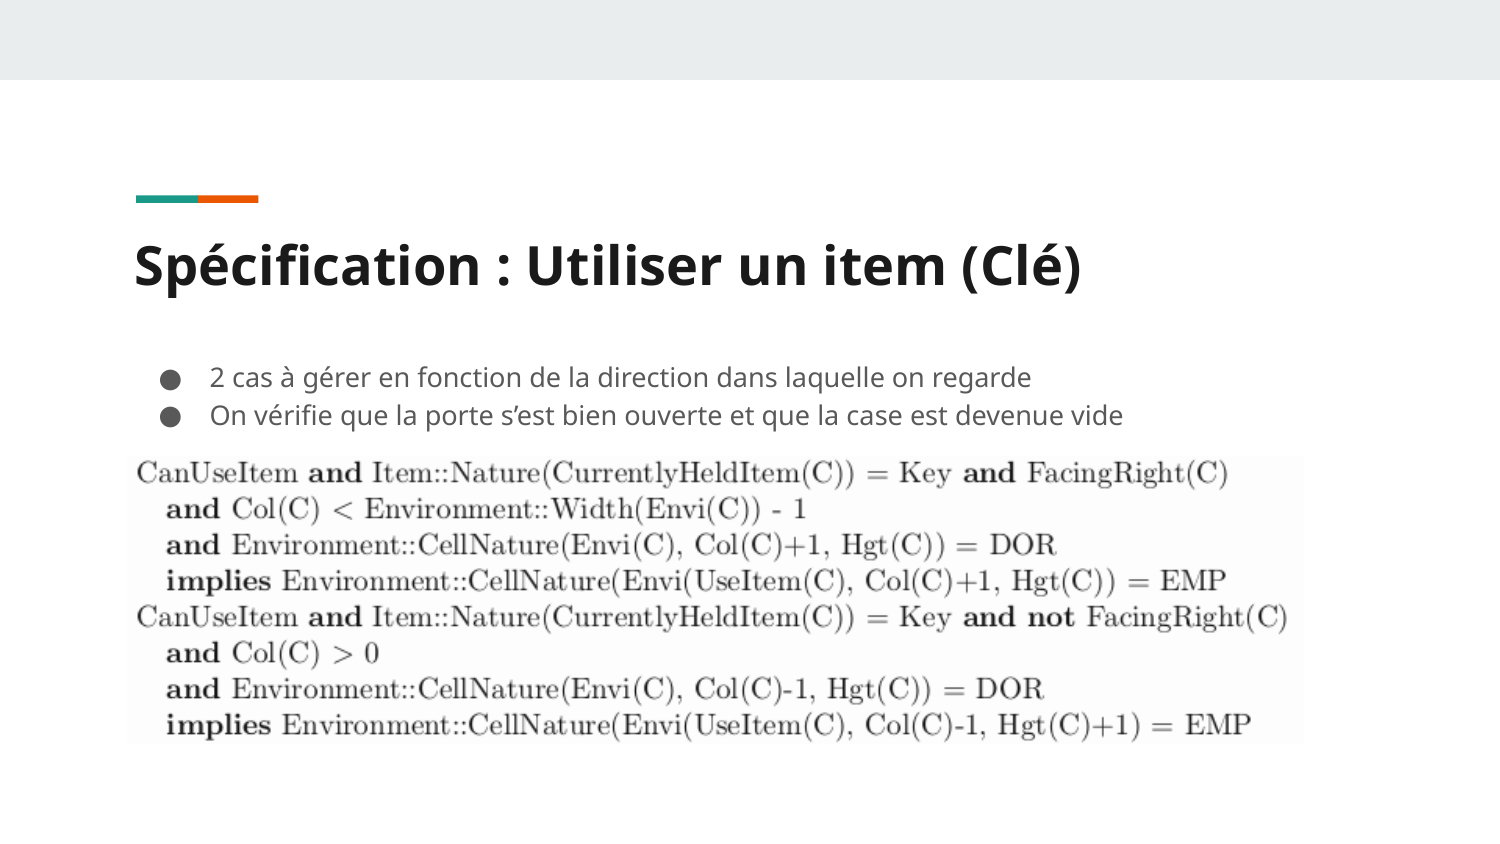

# Spécification : Utiliser un item (Clé)
2 cas à gérer en fonction de la direction dans laquelle on regarde
On vérifie que la porte s’est bien ouverte et que la case est devenue vide